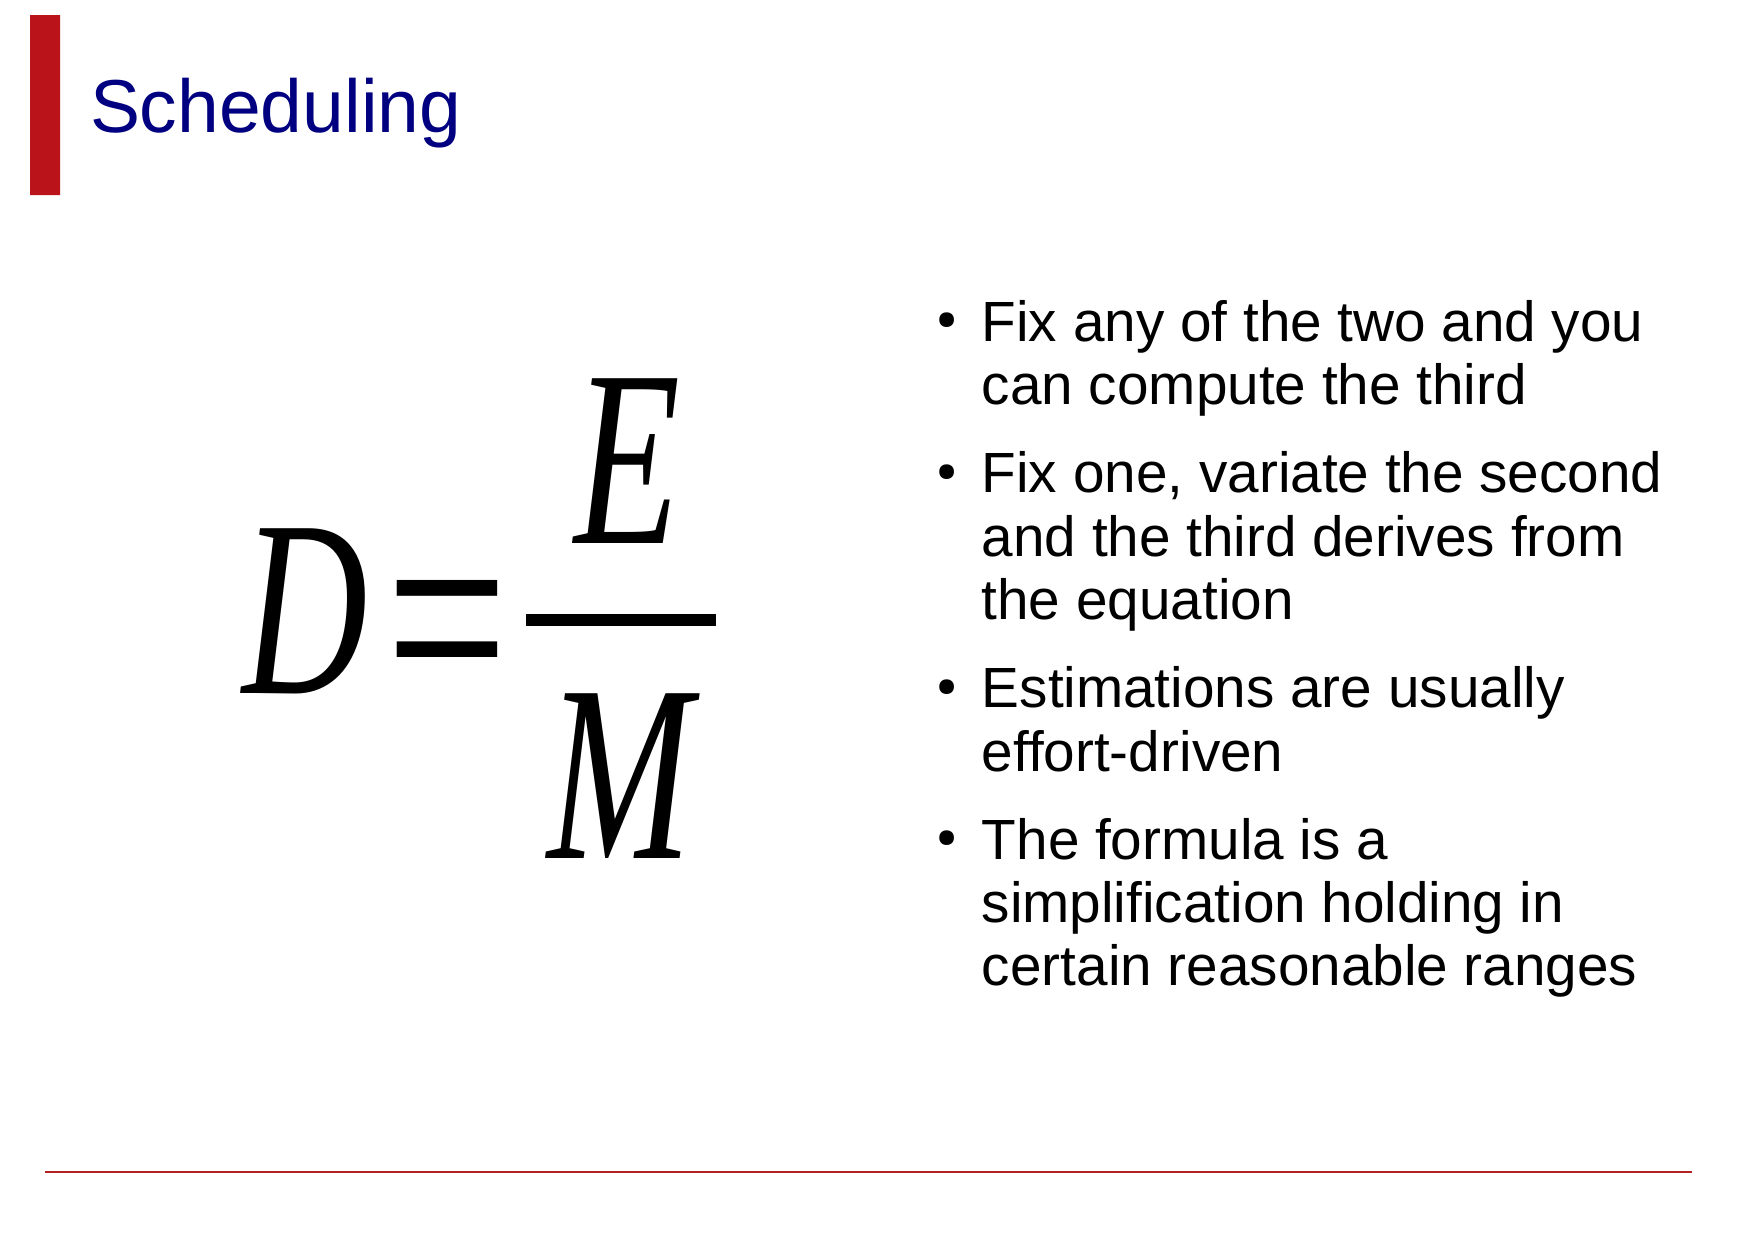

# Scheduling
Fix any of the two and you can compute the third
Fix one, variate the second and the third derives from the equation
Estimations are usually effort-driven
The formula is a simplification holding in certain reasonable ranges